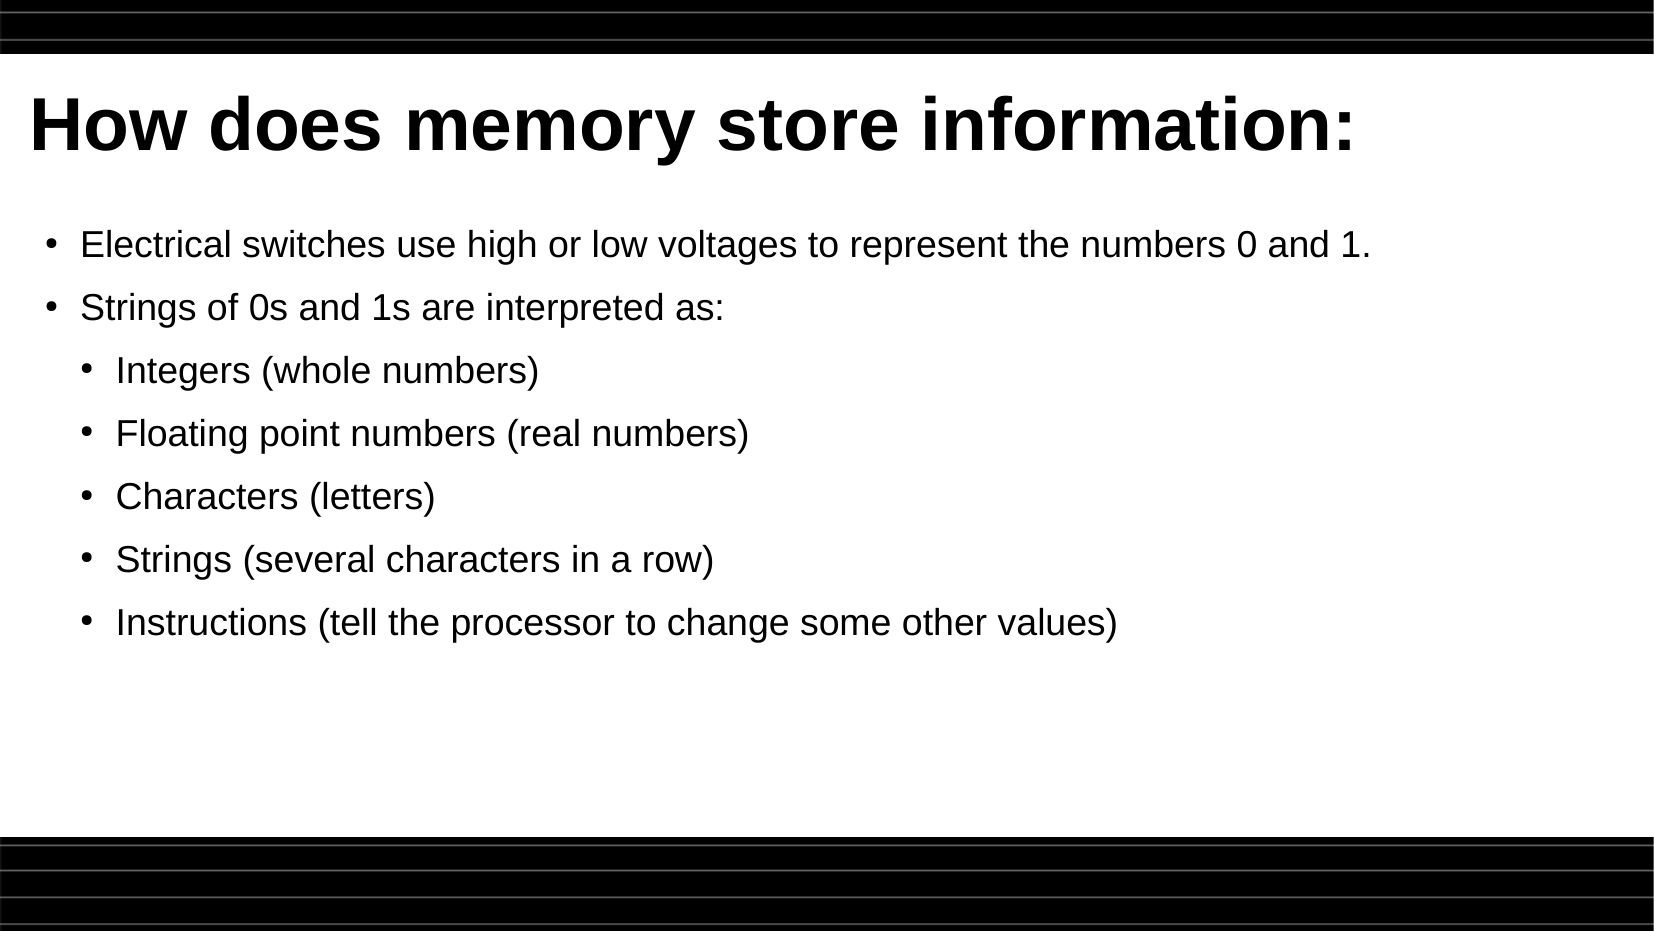

How does memory store information:
Electrical switches use high or low voltages to represent the numbers 0 and 1.
Strings of 0s and 1s are interpreted as:
Integers (whole numbers)
Floating point numbers (real numbers)
Characters (letters)
Strings (several characters in a row)
Instructions (tell the processor to change some other values)